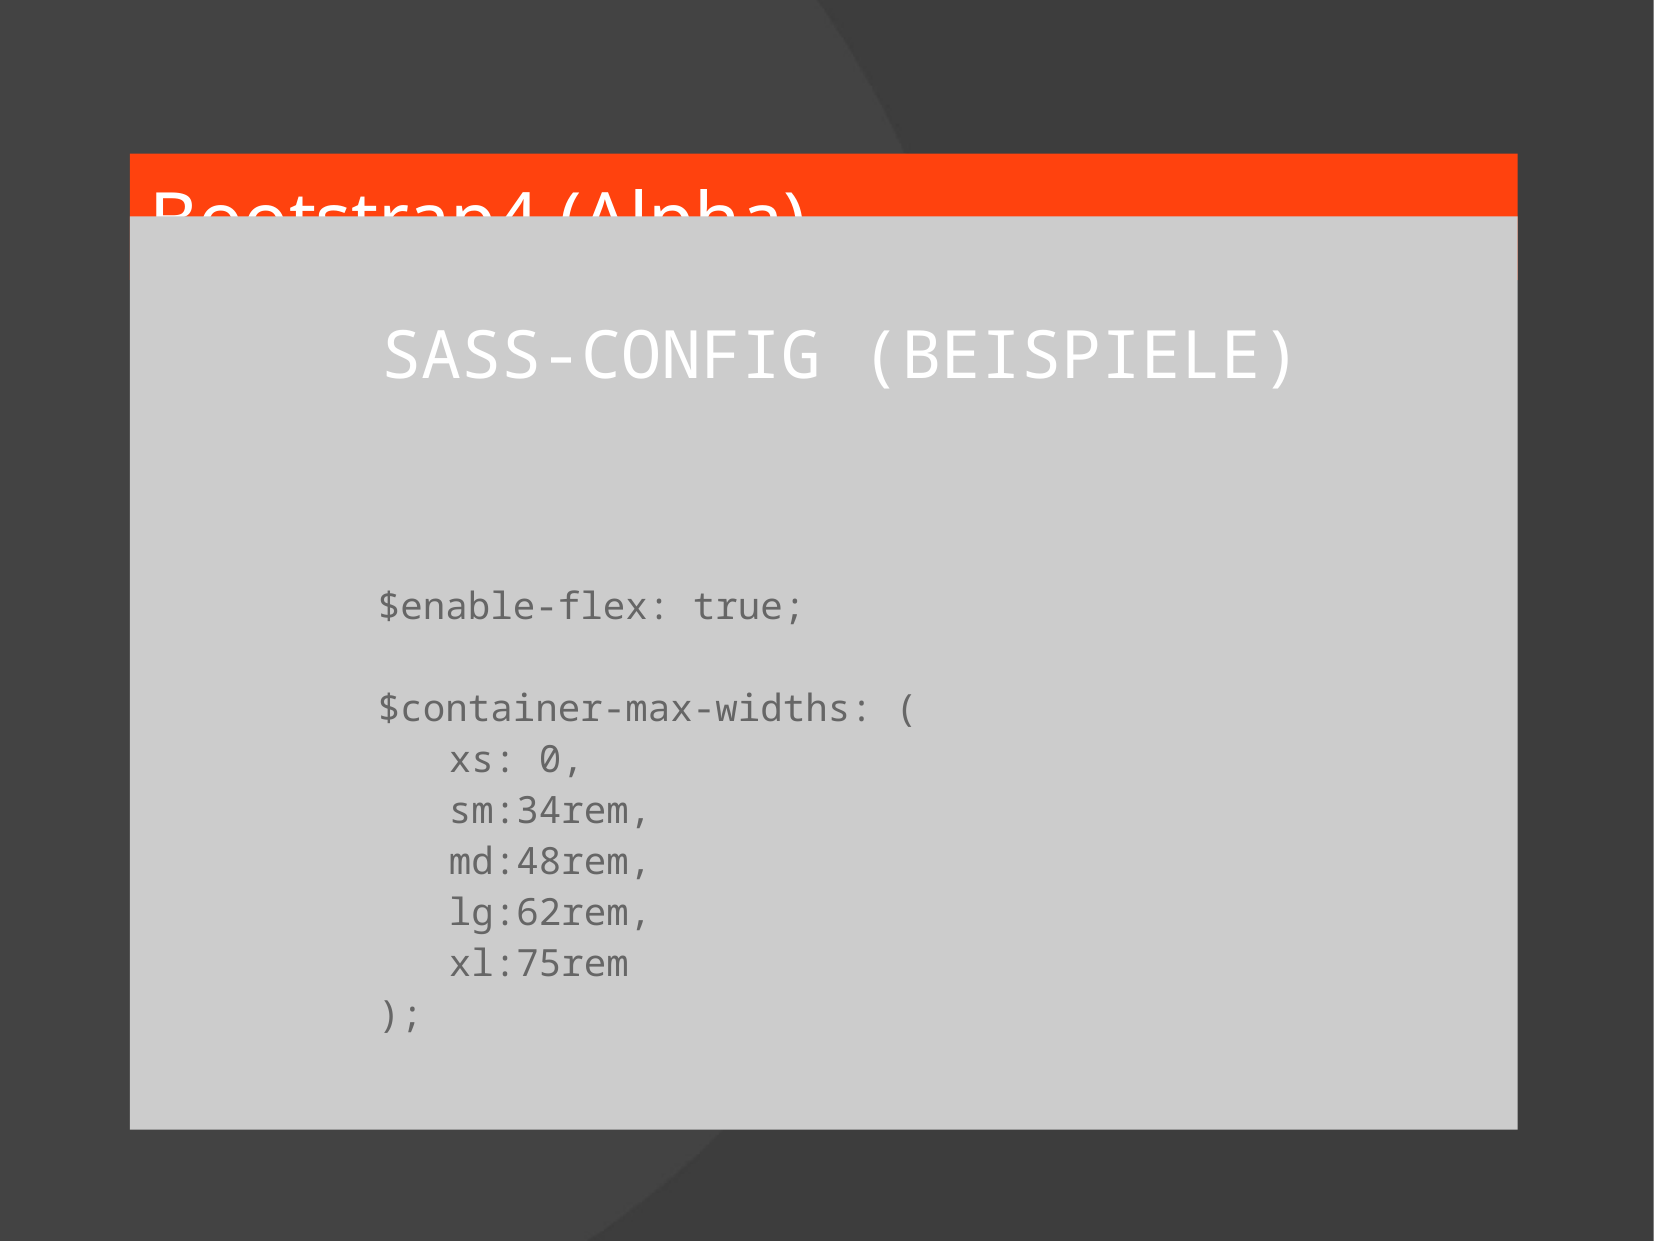

# Bootstrap4 (Alpha)
SASS-CONFIG (BEISPIELE)
$enable-flex: true;
$container-max-widths: (
xs: 0,
sm:34rem,
md:48rem,
lg:62rem,
xl:75rem
);